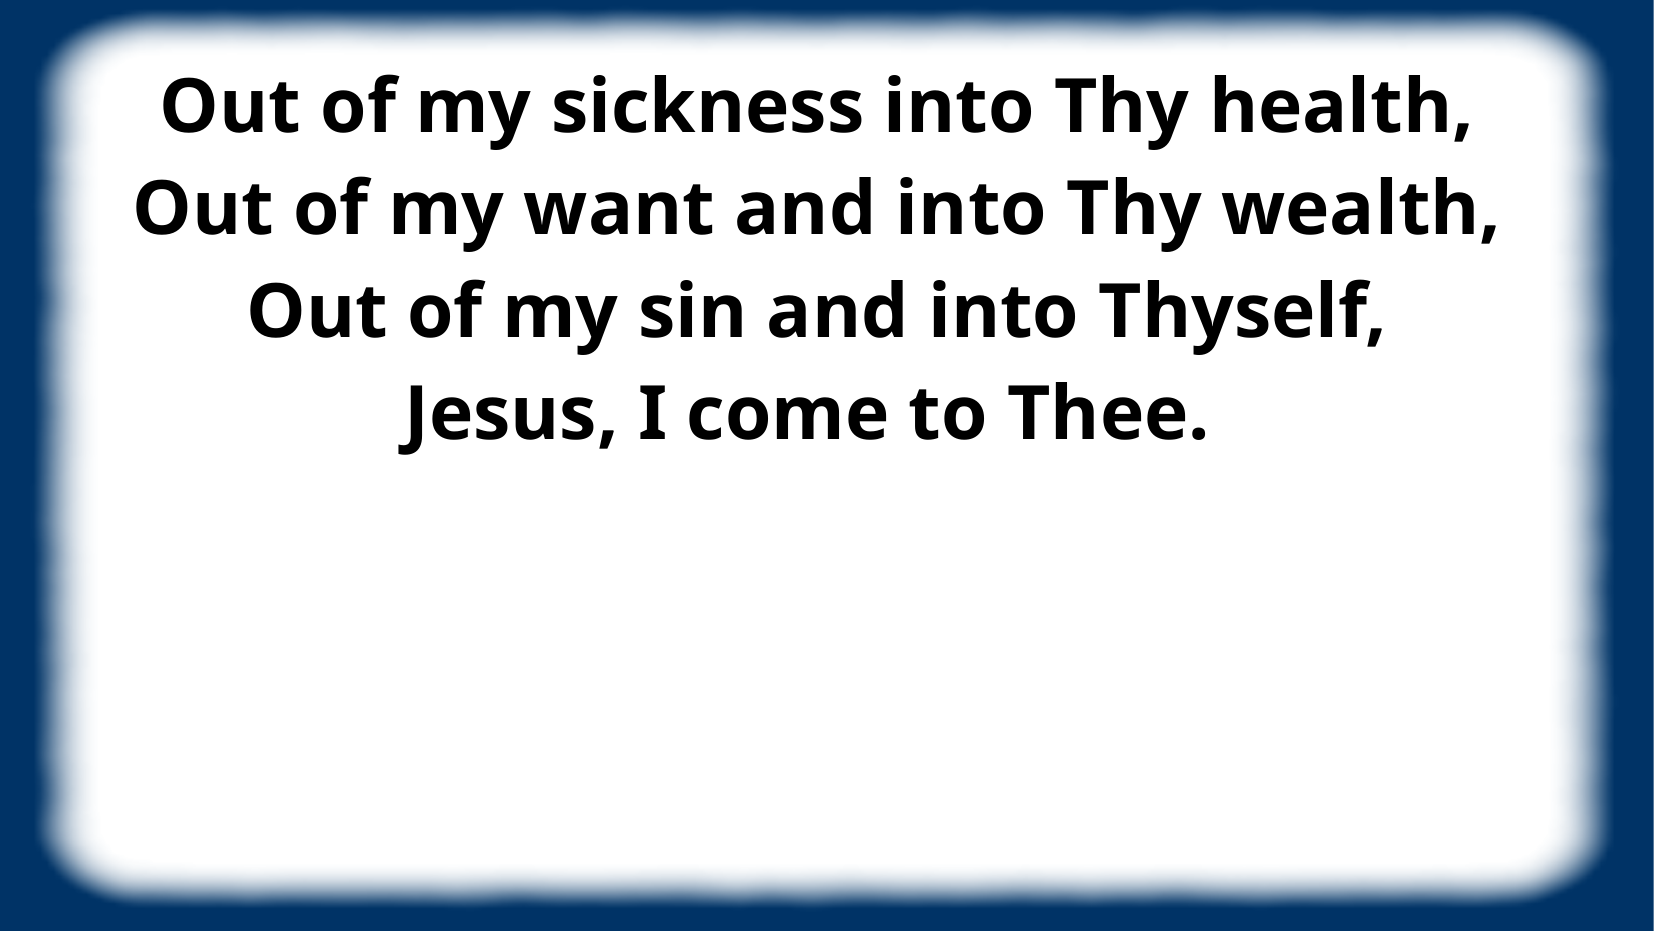

Out of my sickness into Thy health,
Out of my want and into Thy wealth,
Out of my sin and into Thyself,
Jesus, I come to Thee.